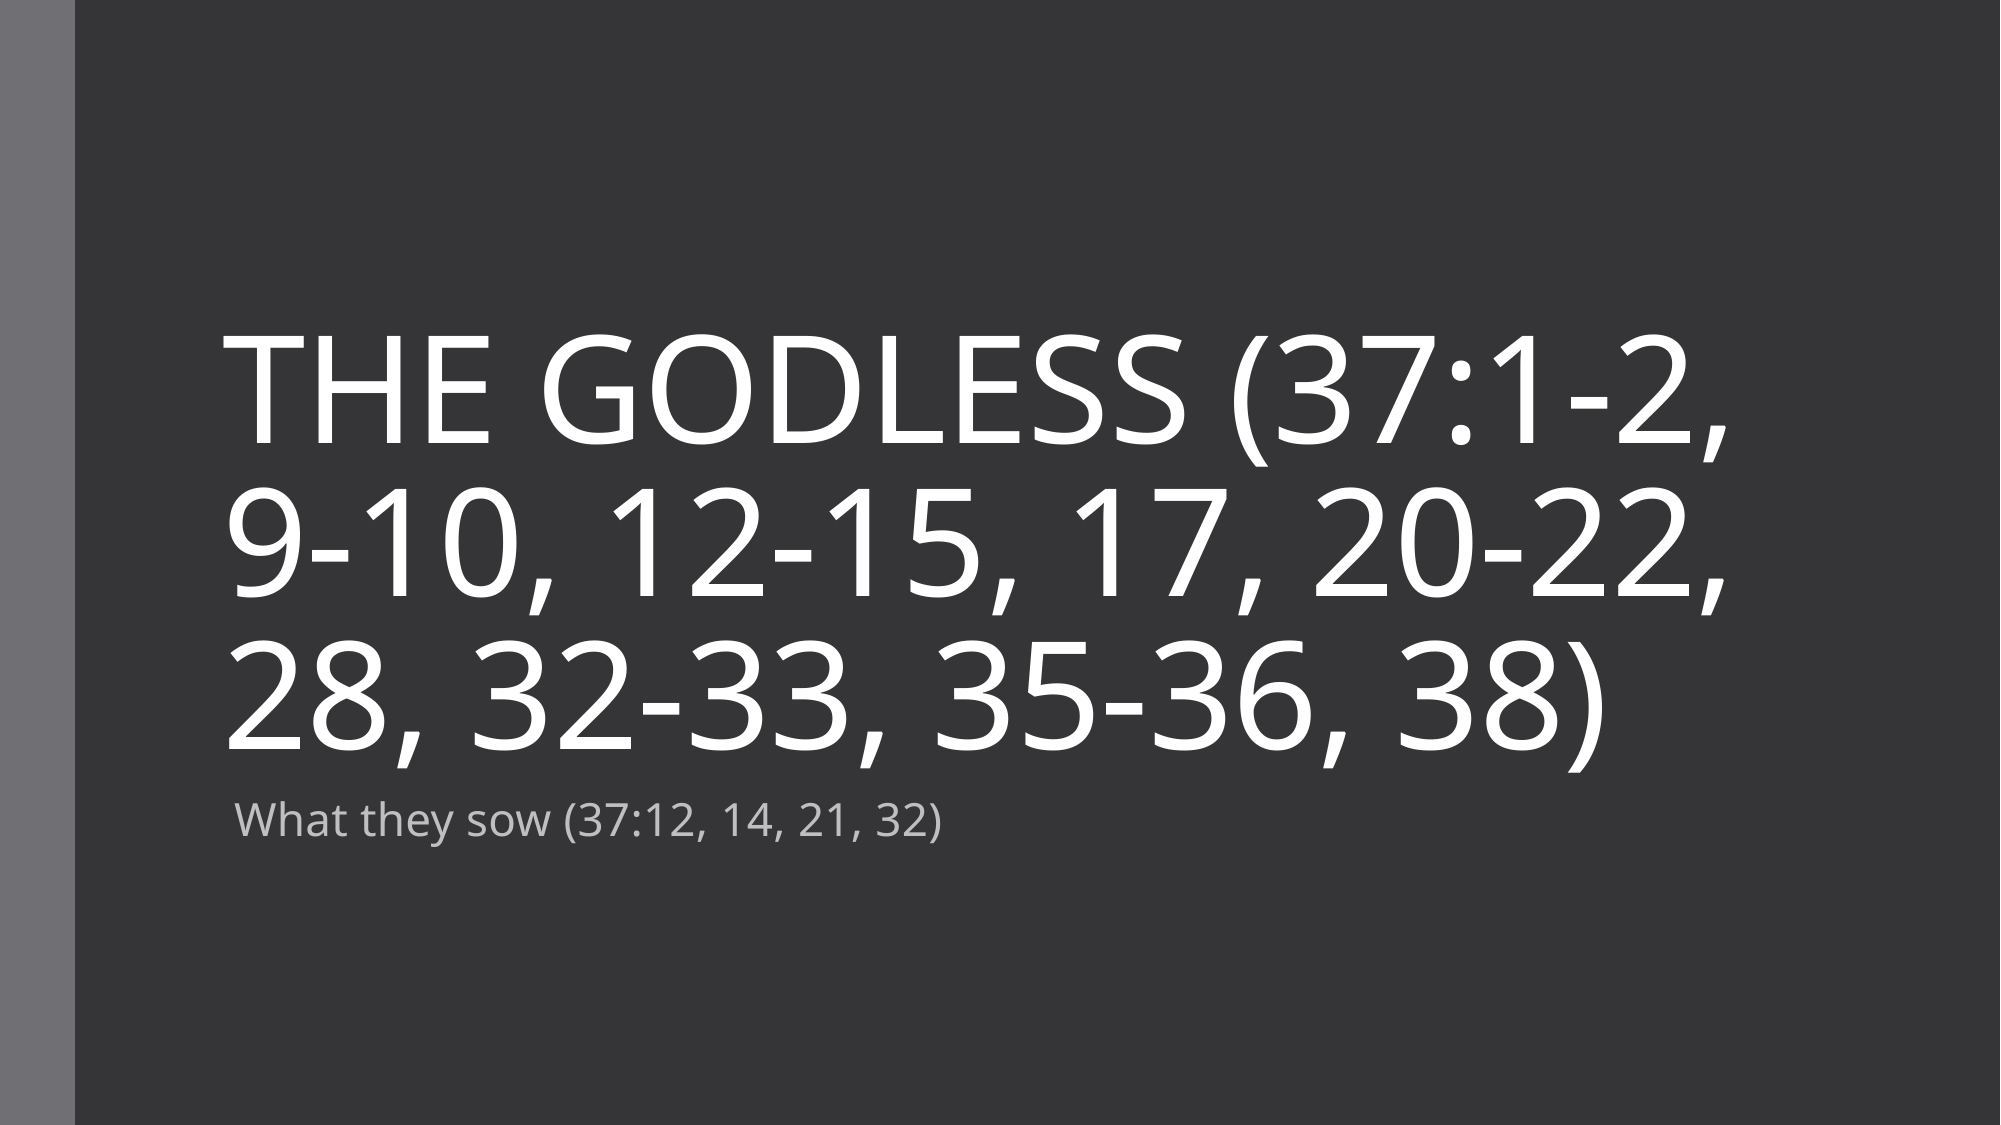

# THE GODLESS (37:1-2, 9-10, 12-15, 17, 20-22, 28, 32-33, 35-36, 38)
 What they sow (37:12, 14, 21, 32)